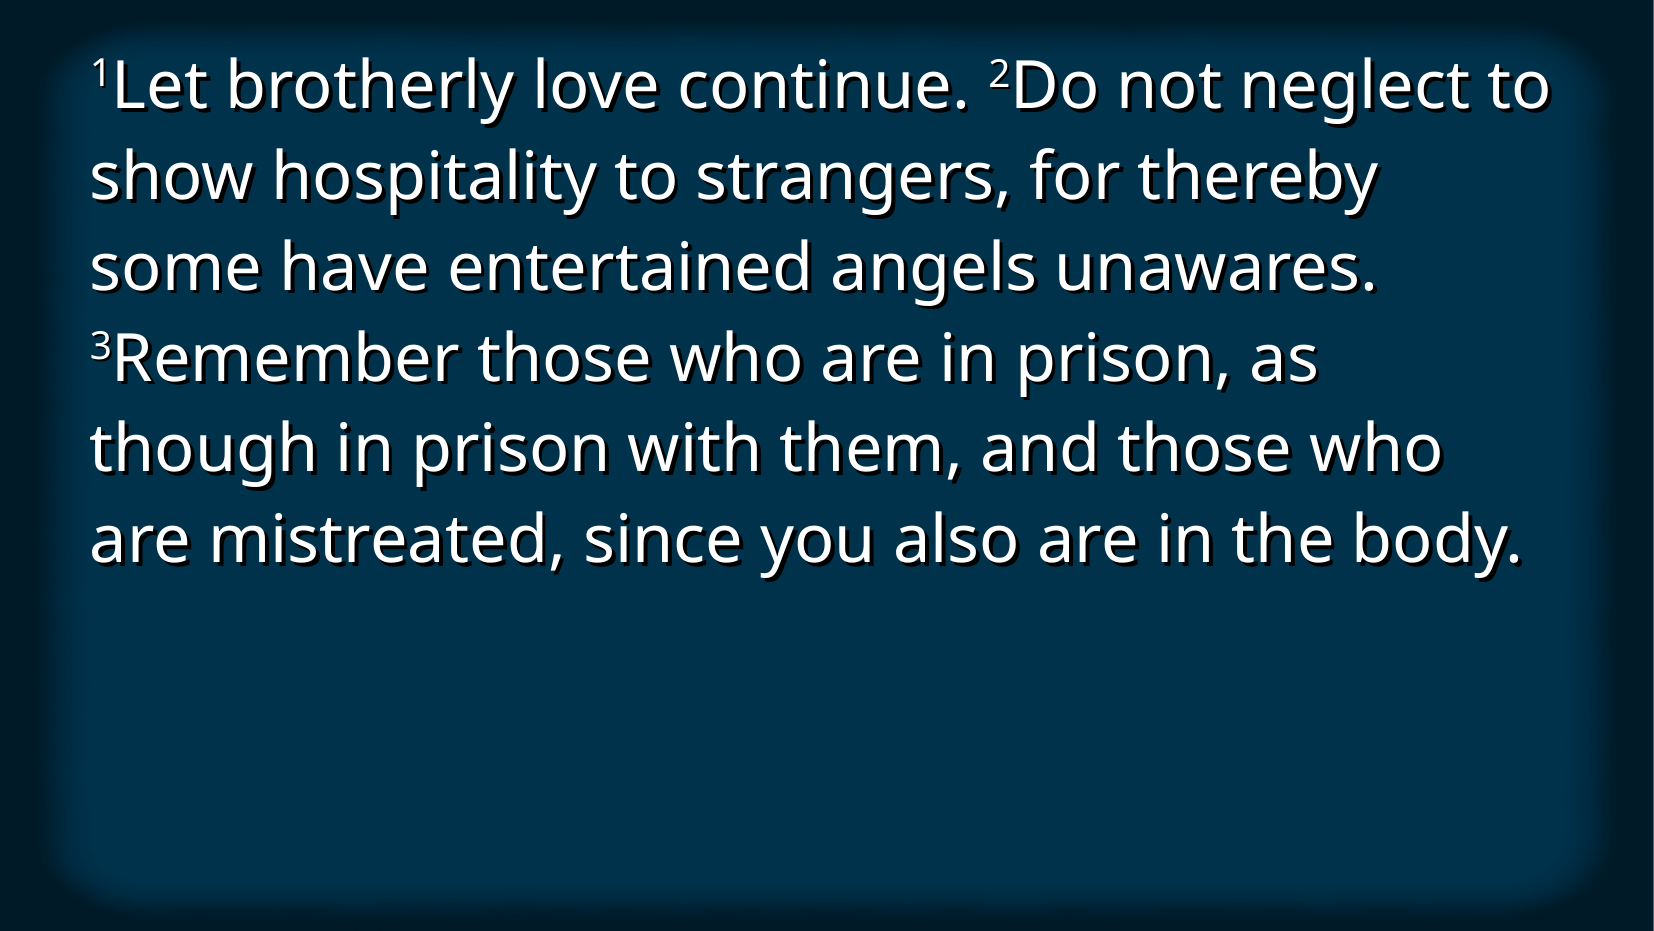

1Let brotherly love continue. 2Do not neglect to show hospitality to strangers, for thereby some have entertained angels unawares. 3Remember those who are in prison, as though in prison with them, and those who are mistreated, since you also are in the body.